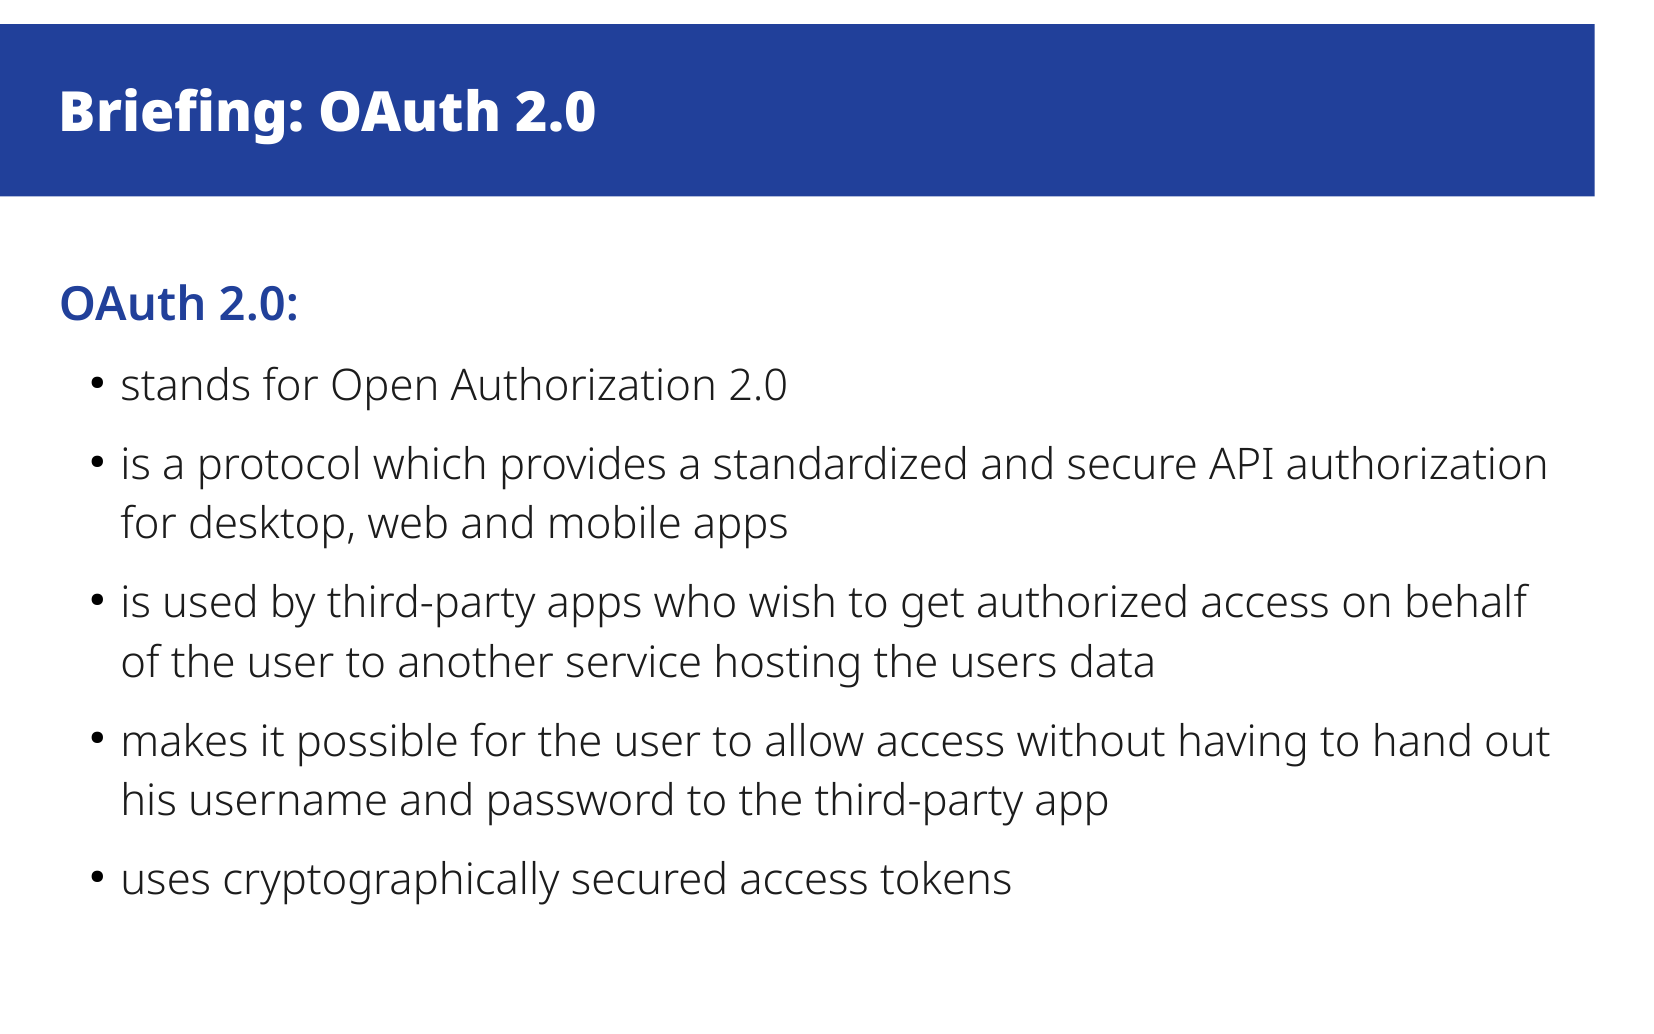

# Briefing: OAuth 2.0
OAuth 2.0:
stands for Open Authorization 2.0
is a protocol which provides a standardized and secure API authorization for desktop, web and mobile apps
is used by third-party apps who wish to get authorized access on behalf of the user to another service hosting the users data
makes it possible for the user to allow access without having to hand out his username and password to the third-party app
uses cryptographically secured access tokens